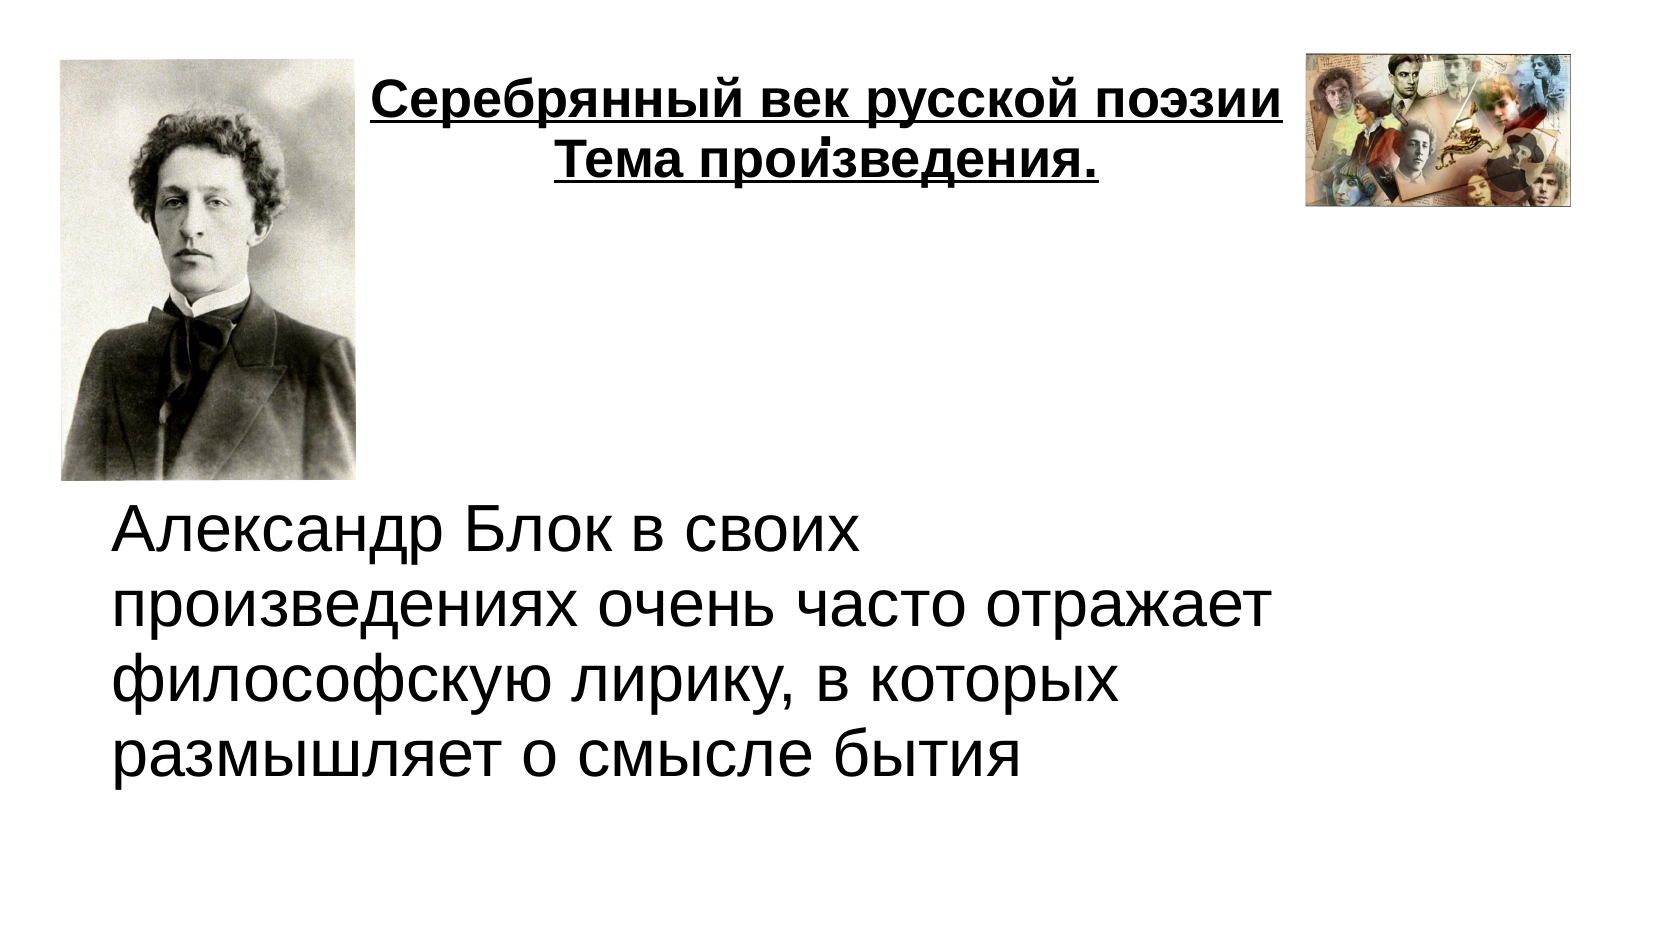

Серебрянный век русской поэзии
Тема произведения.
# .
 Александр Блок в своих произведениях очень часто отражает философскую лирику, в которых размышляет о смысле бытия